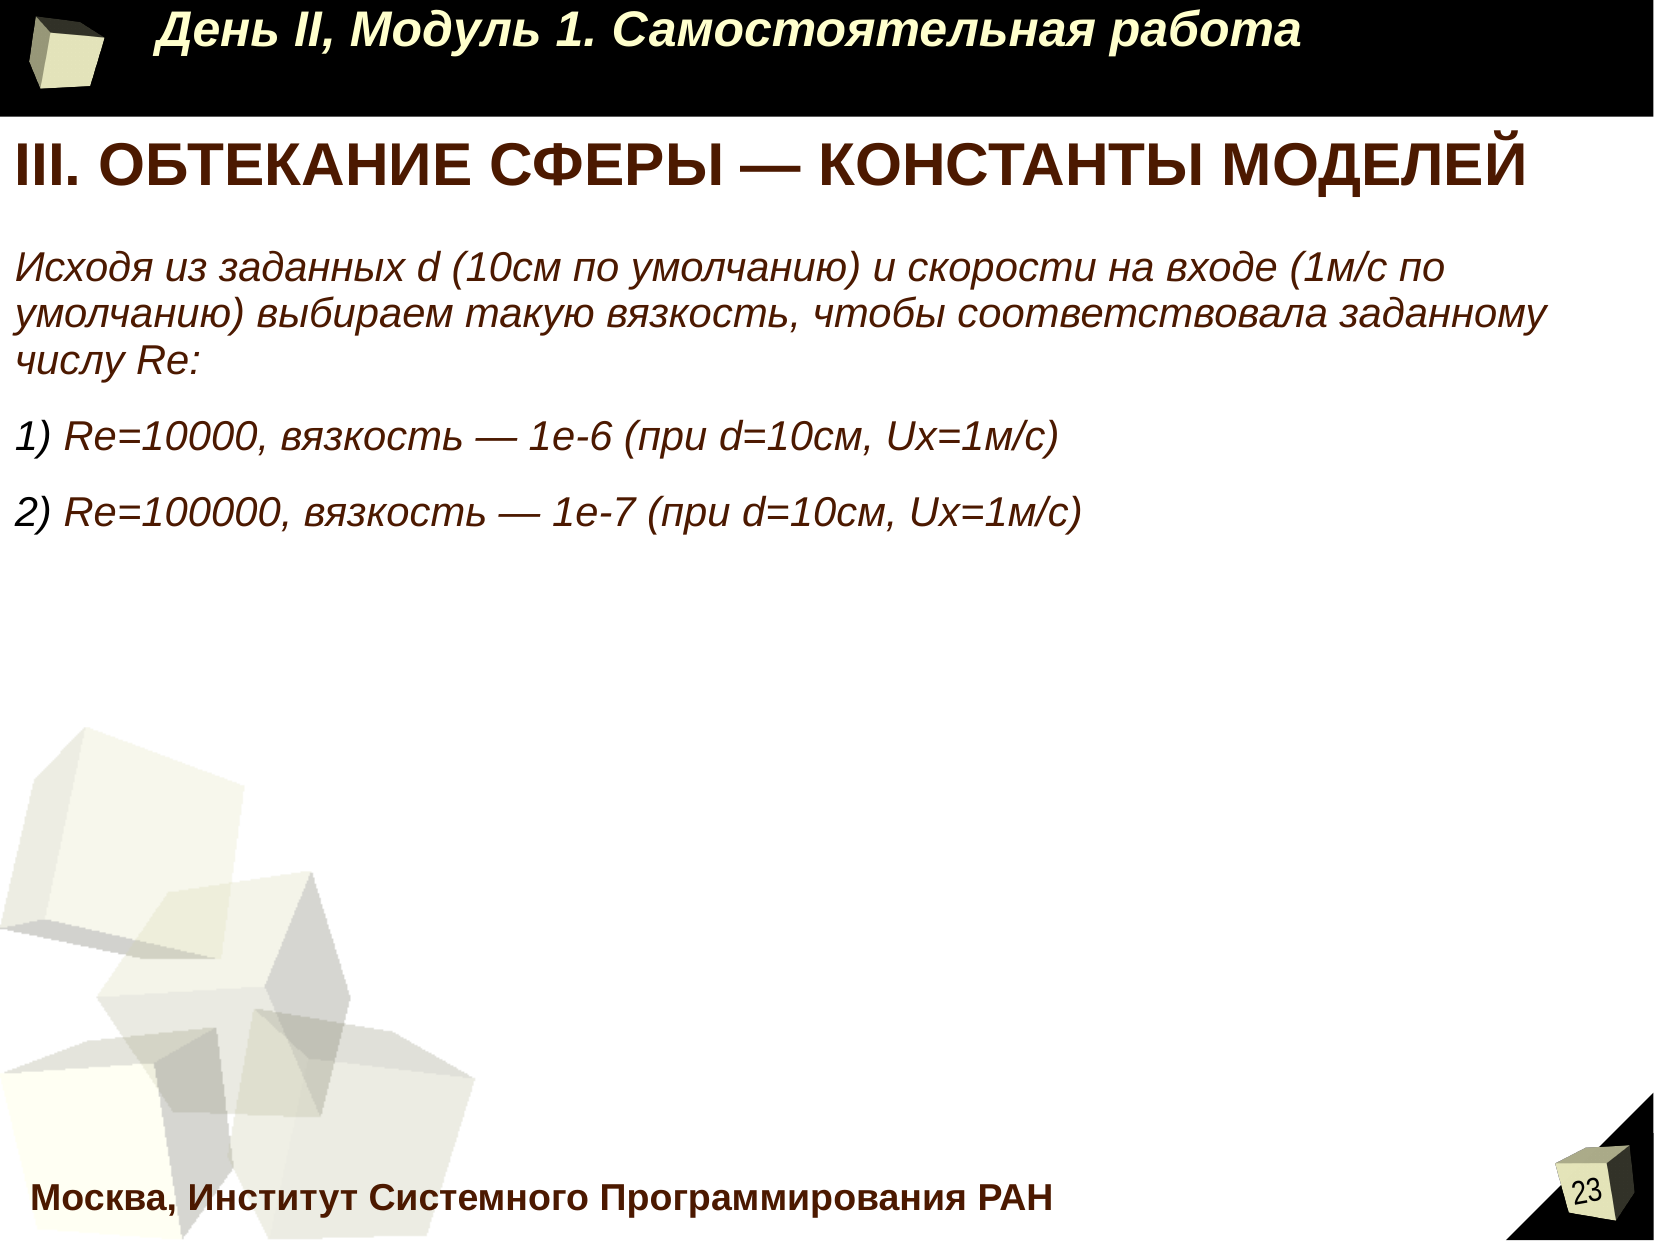

III. ОБТЕКАНИЕ СФЕРЫ — КОНСТАНТЫ МОДЕЛЕЙ
Исходя из заданных d (10см по умолчанию) и скорости на входе (1м/с по умолчанию) выбираем такую вязкость, чтобы соответствовала заданному числу Re:
 Re=10000, вязкость — 1e-6 (при d=10см, Ux=1м/с)
 Re=100000, вязкость — 1e-7 (при d=10см, Ux=1м/с)